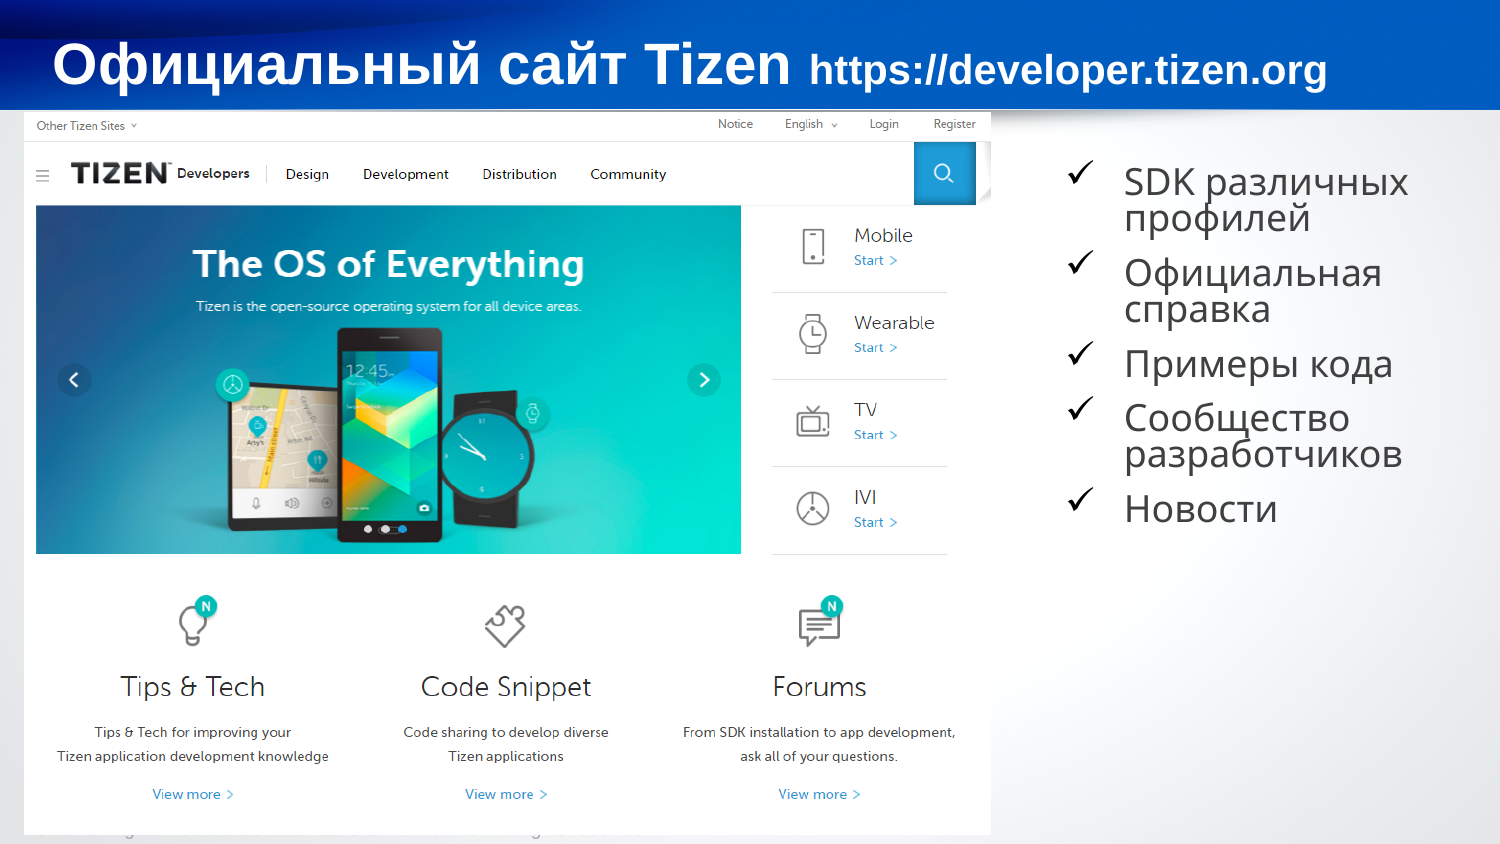

# Официальный сайт Tizen https://developer.tizen.org
SDK различных профилей
Официальная справка
Примеры кода
Сообщество разработчиков
Новости